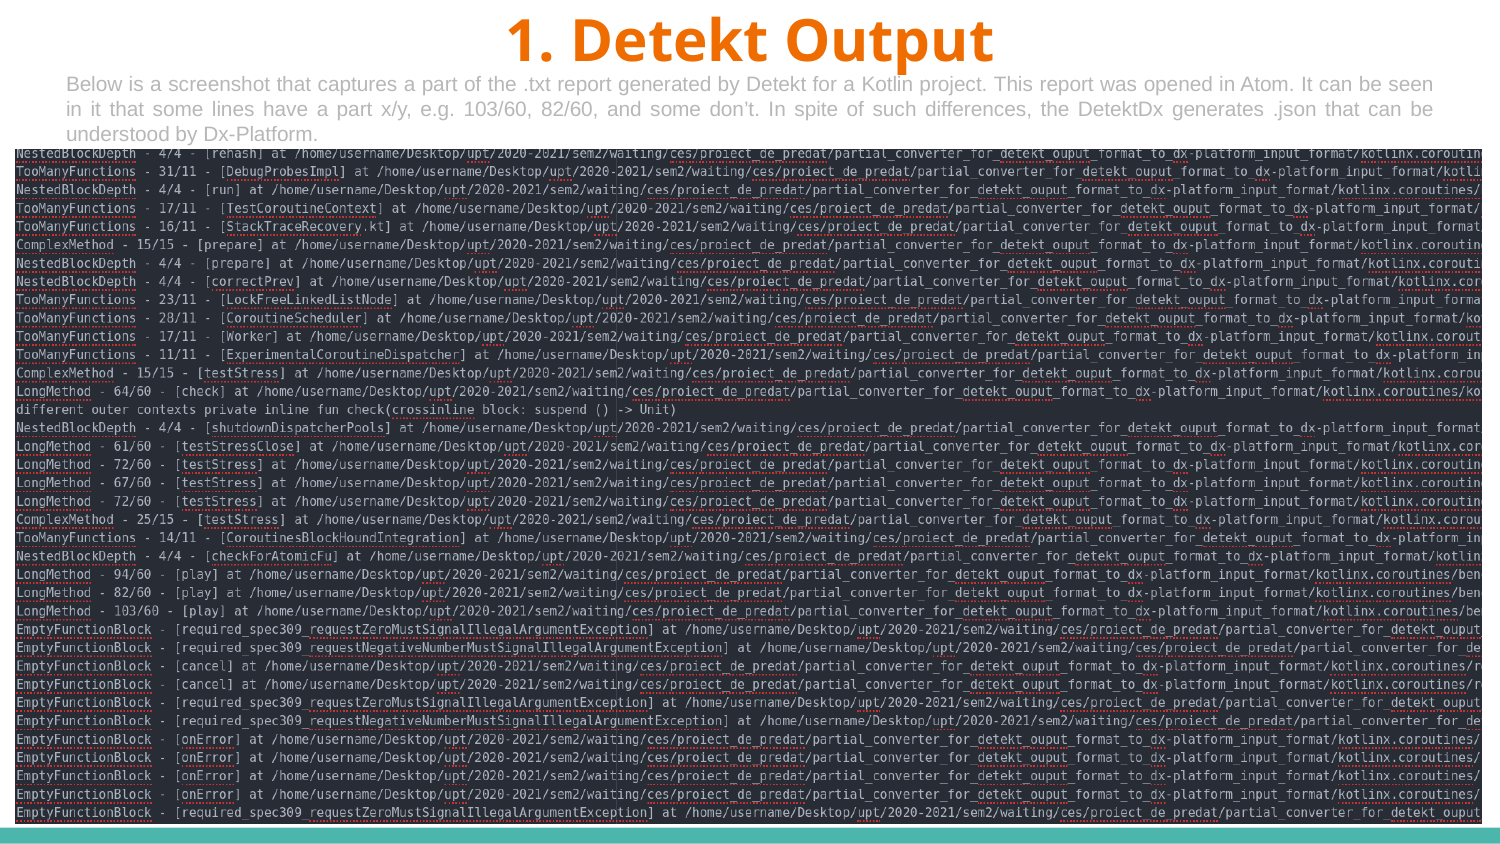

# 1. Detekt Output
Below is a screenshot that captures a part of the .txt report generated by Detekt for a Kotlin project. This report was opened in Atom. It can be seen in it that some lines have a part x/y, e.g. 103/60, 82/60, and some don’t. In spite of such differences, the DetektDx generates .json that can be understood by Dx-Platform.